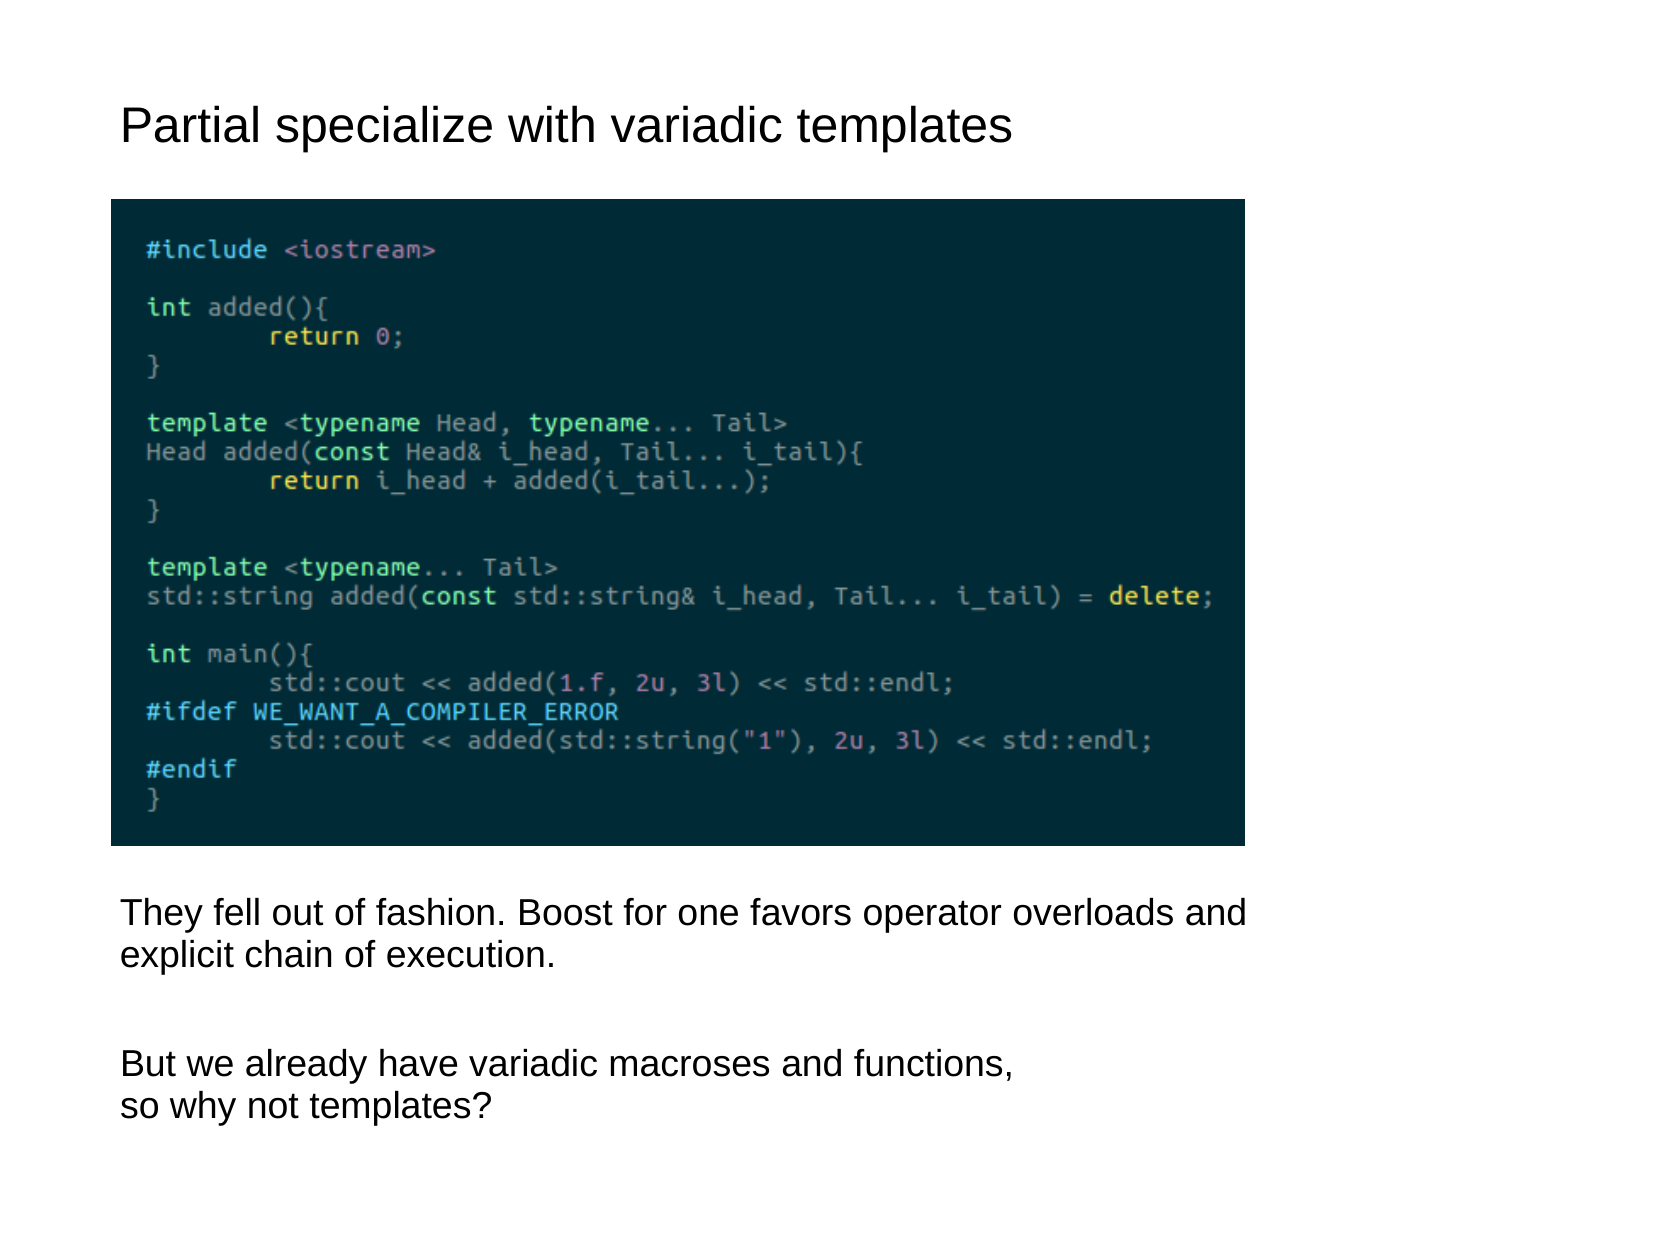

Partial specialize with variadic templates
They fell out of fashion. Boost for one favors operator overloads and
explicit chain of execution.
But we already have variadic macroses and functions,
so why not templates?